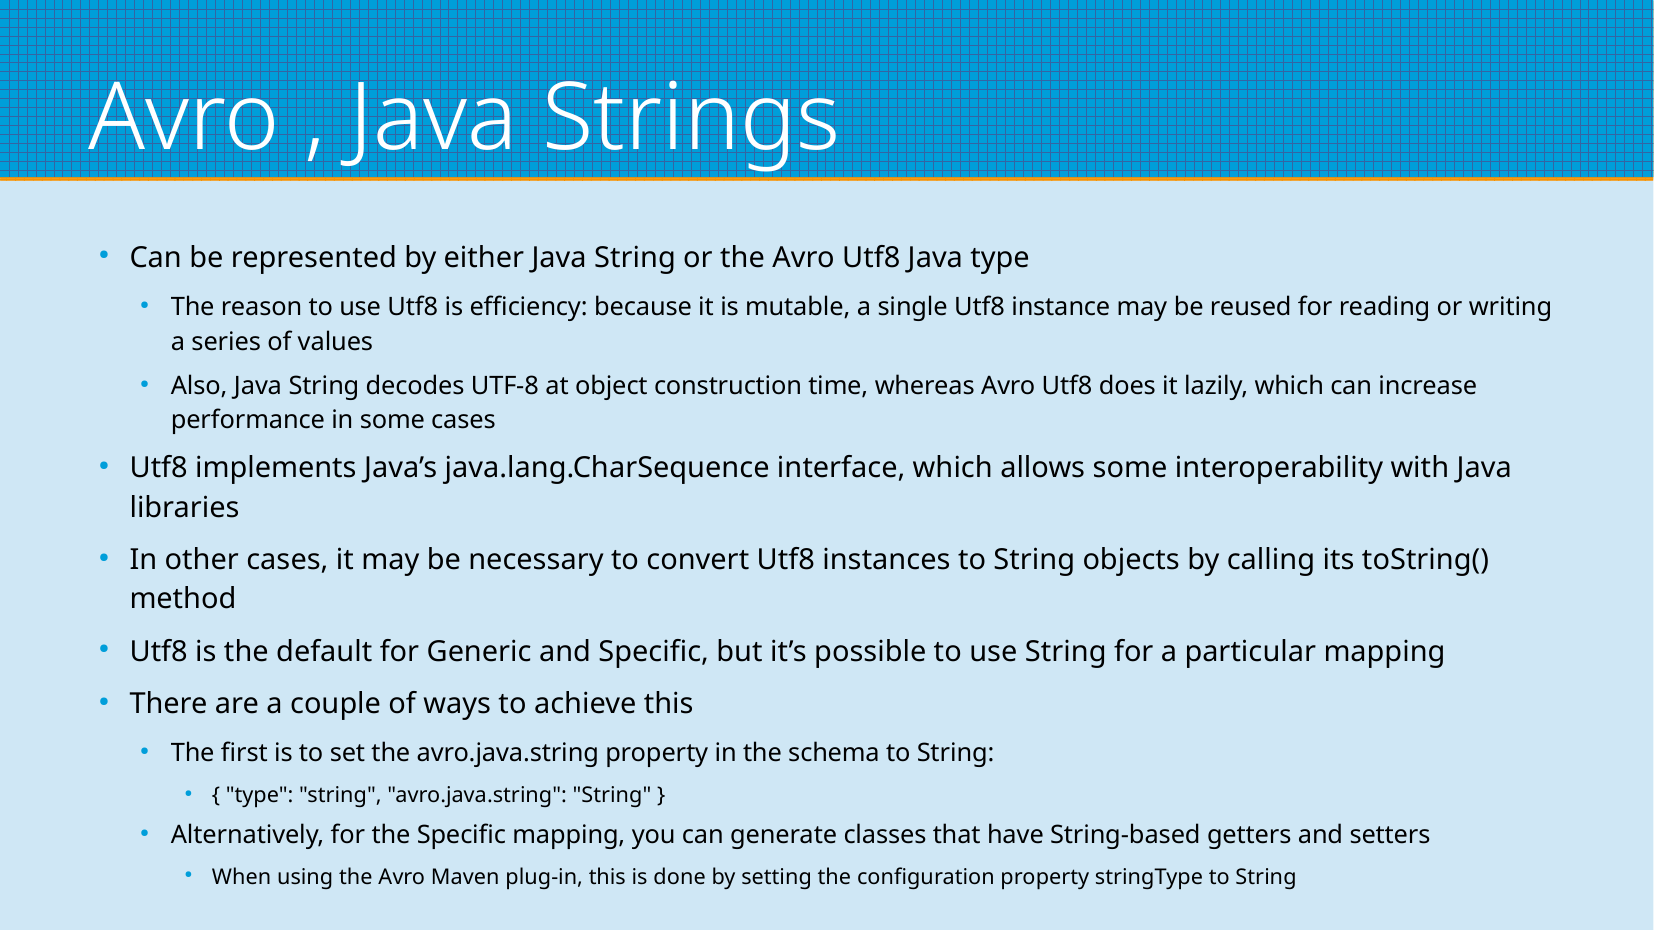

# Avro , Java Strings
Can be represented by either Java String or the Avro Utf8 Java type
The reason to use Utf8 is efficiency: because it is mutable, a single Utf8 instance may be reused for reading or writing a series of values
Also, Java String decodes UTF-8 at object construction time, whereas Avro Utf8 does it lazily, which can increase performance in some cases
Utf8 implements Java’s java.lang.CharSequence interface, which allows some interoperability with Java libraries
In other cases, it may be necessary to convert Utf8 instances to String objects by calling its toString() method
Utf8 is the default for Generic and Specific, but it’s possible to use String for a particular mapping
There are a couple of ways to achieve this
The first is to set the avro.java.string property in the schema to String:
{ "type": "string", "avro.java.string": "String" }
Alternatively, for the Specific mapping, you can generate classes that have String-based getters and setters
When using the Avro Maven plug-in, this is done by setting the configuration property stringType to String